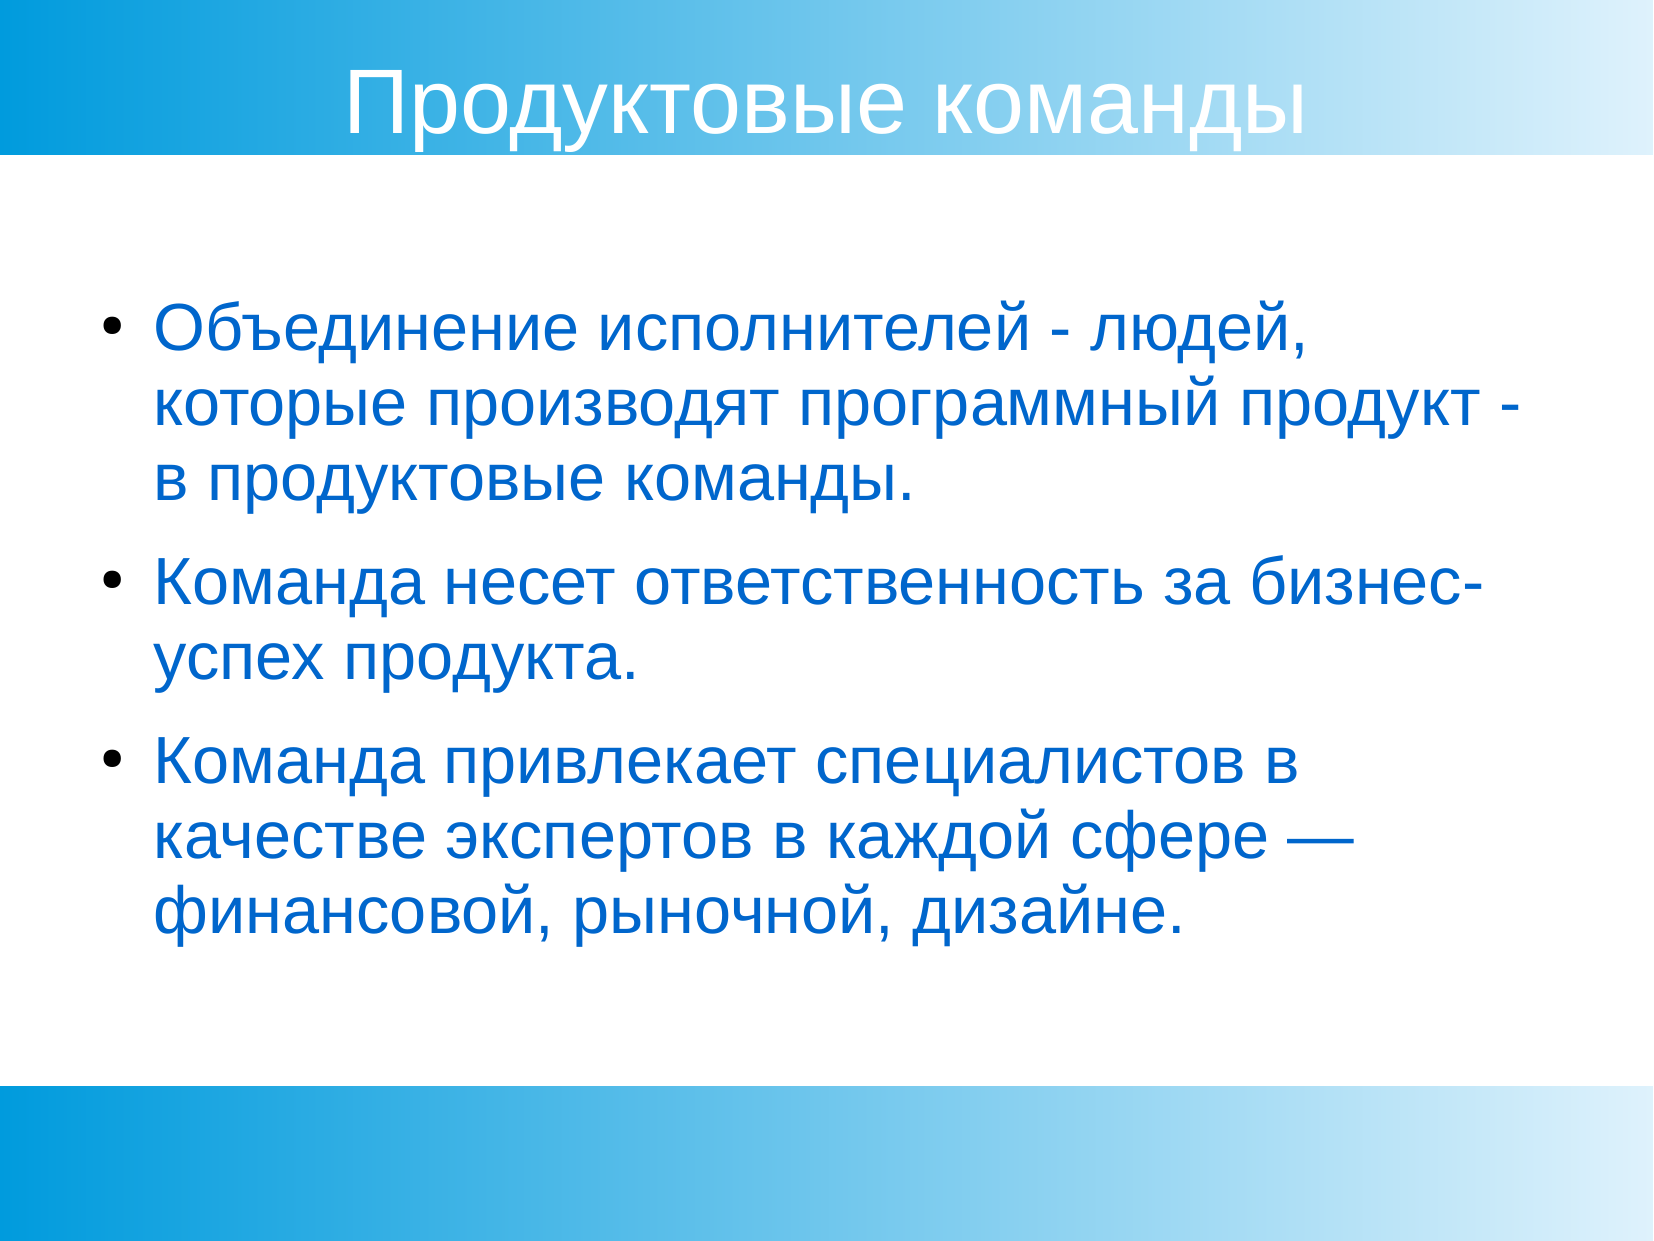

# Продуктовые команды
Объединение исполнителей - людей, которые производят программный продукт - в продуктовые команды.
Команда несет ответственность за бизнес-успех продукта.
Команда привлекает специалистов в качестве экспертов в каждой сфере — финансовой, рыночной, дизайне.